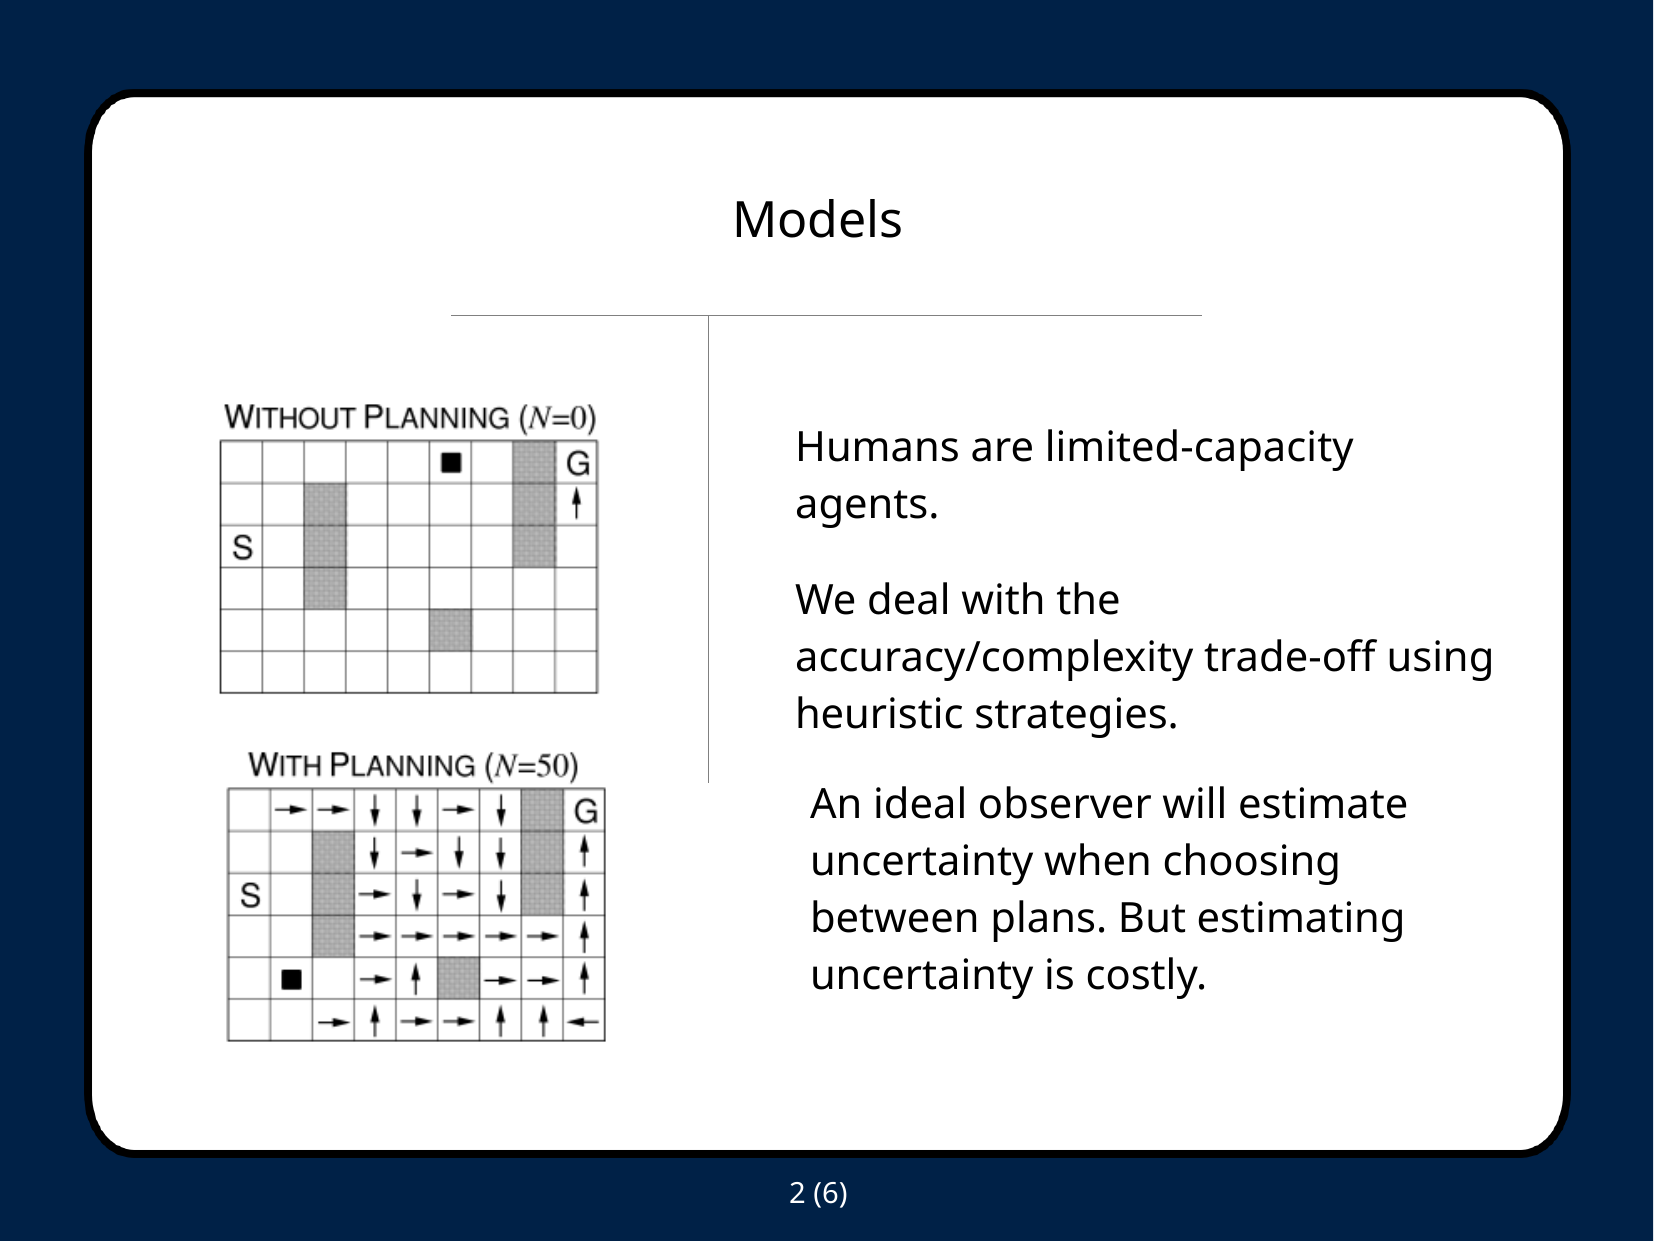

# Models
Humans are limited-capacity agents.
We deal with the accuracy/complexity trade-off using heuristic strategies.
An ideal observer will estimate uncertainty when choosing between plans. But estimating uncertainty is costly.
2 (6)